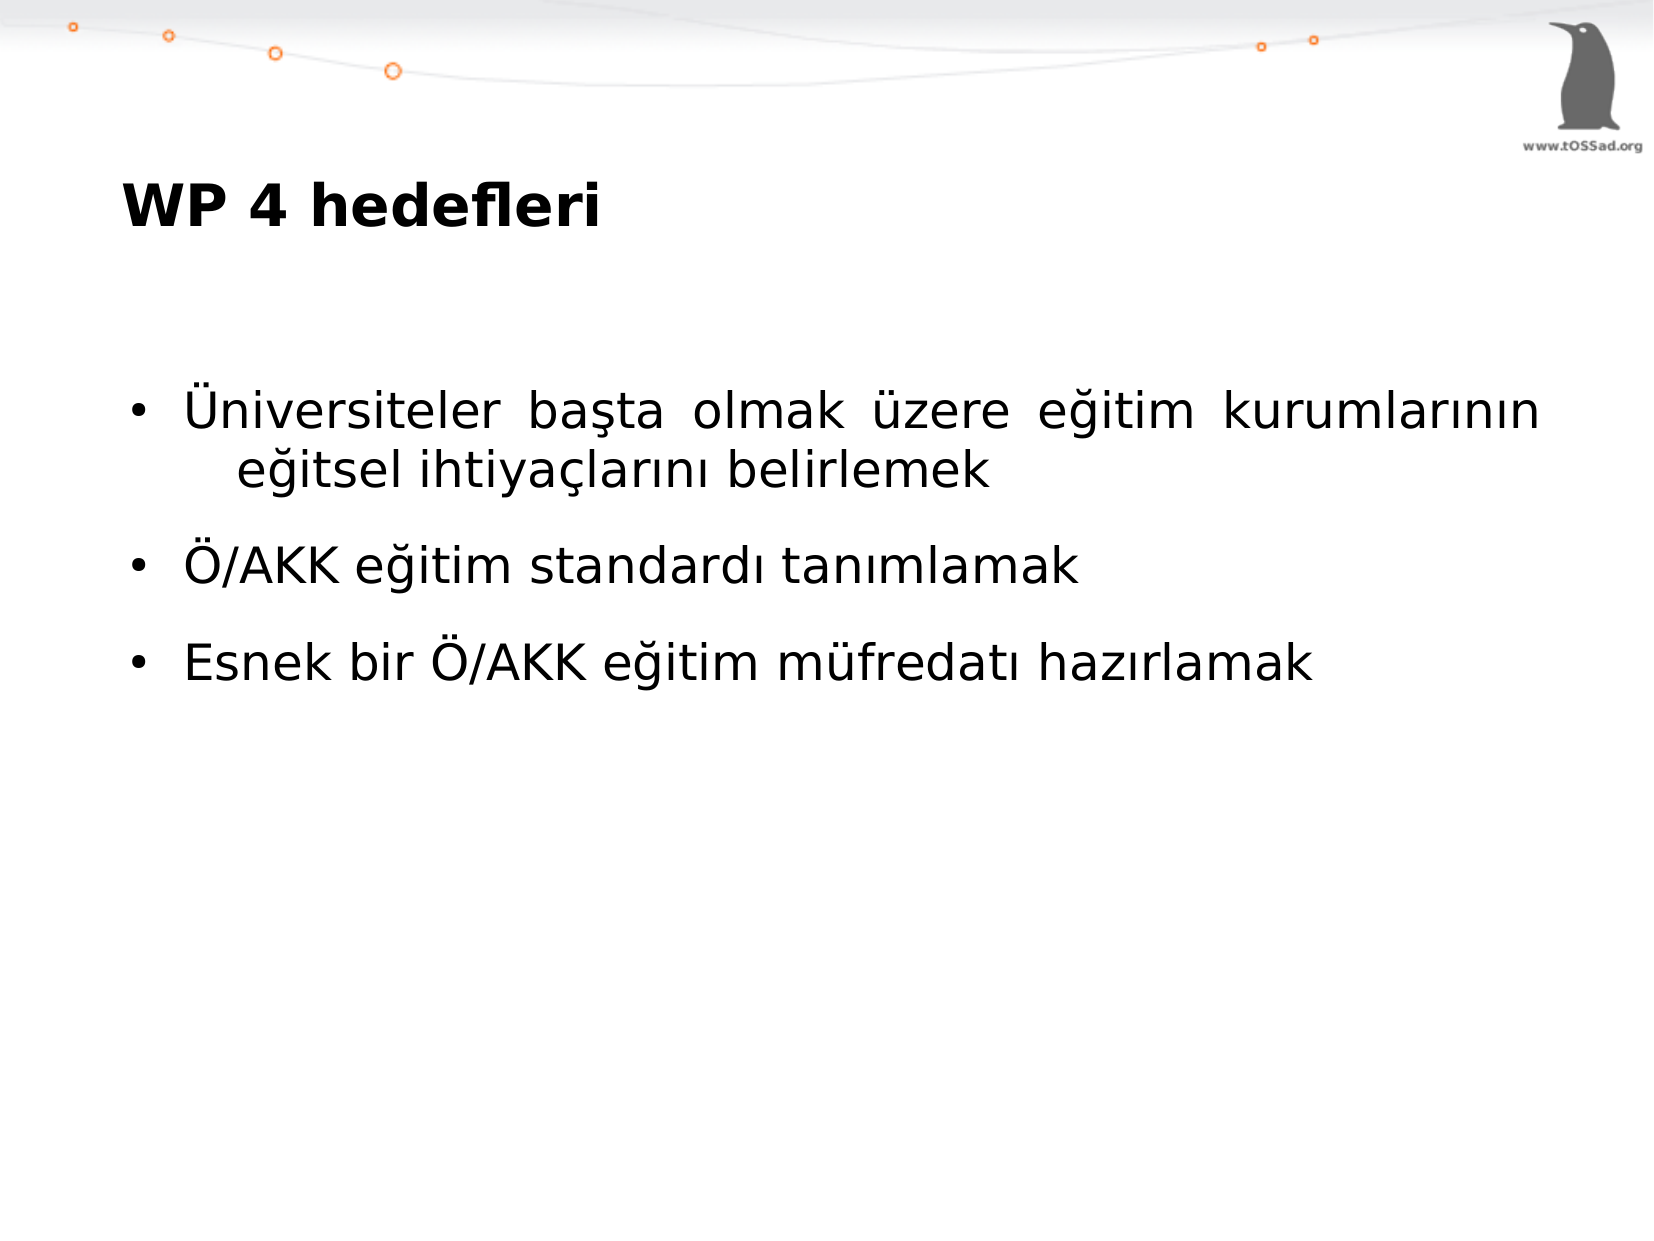

# WP 4 hedefleri
Üniversiteler başta olmak üzere eğitim kurumlarının eğitsel ihtiyaçlarını belirlemek
Ö/AKK eğitim standardı tanımlamak
Esnek bir Ö/AKK eğitim müfredatı hazırlamak